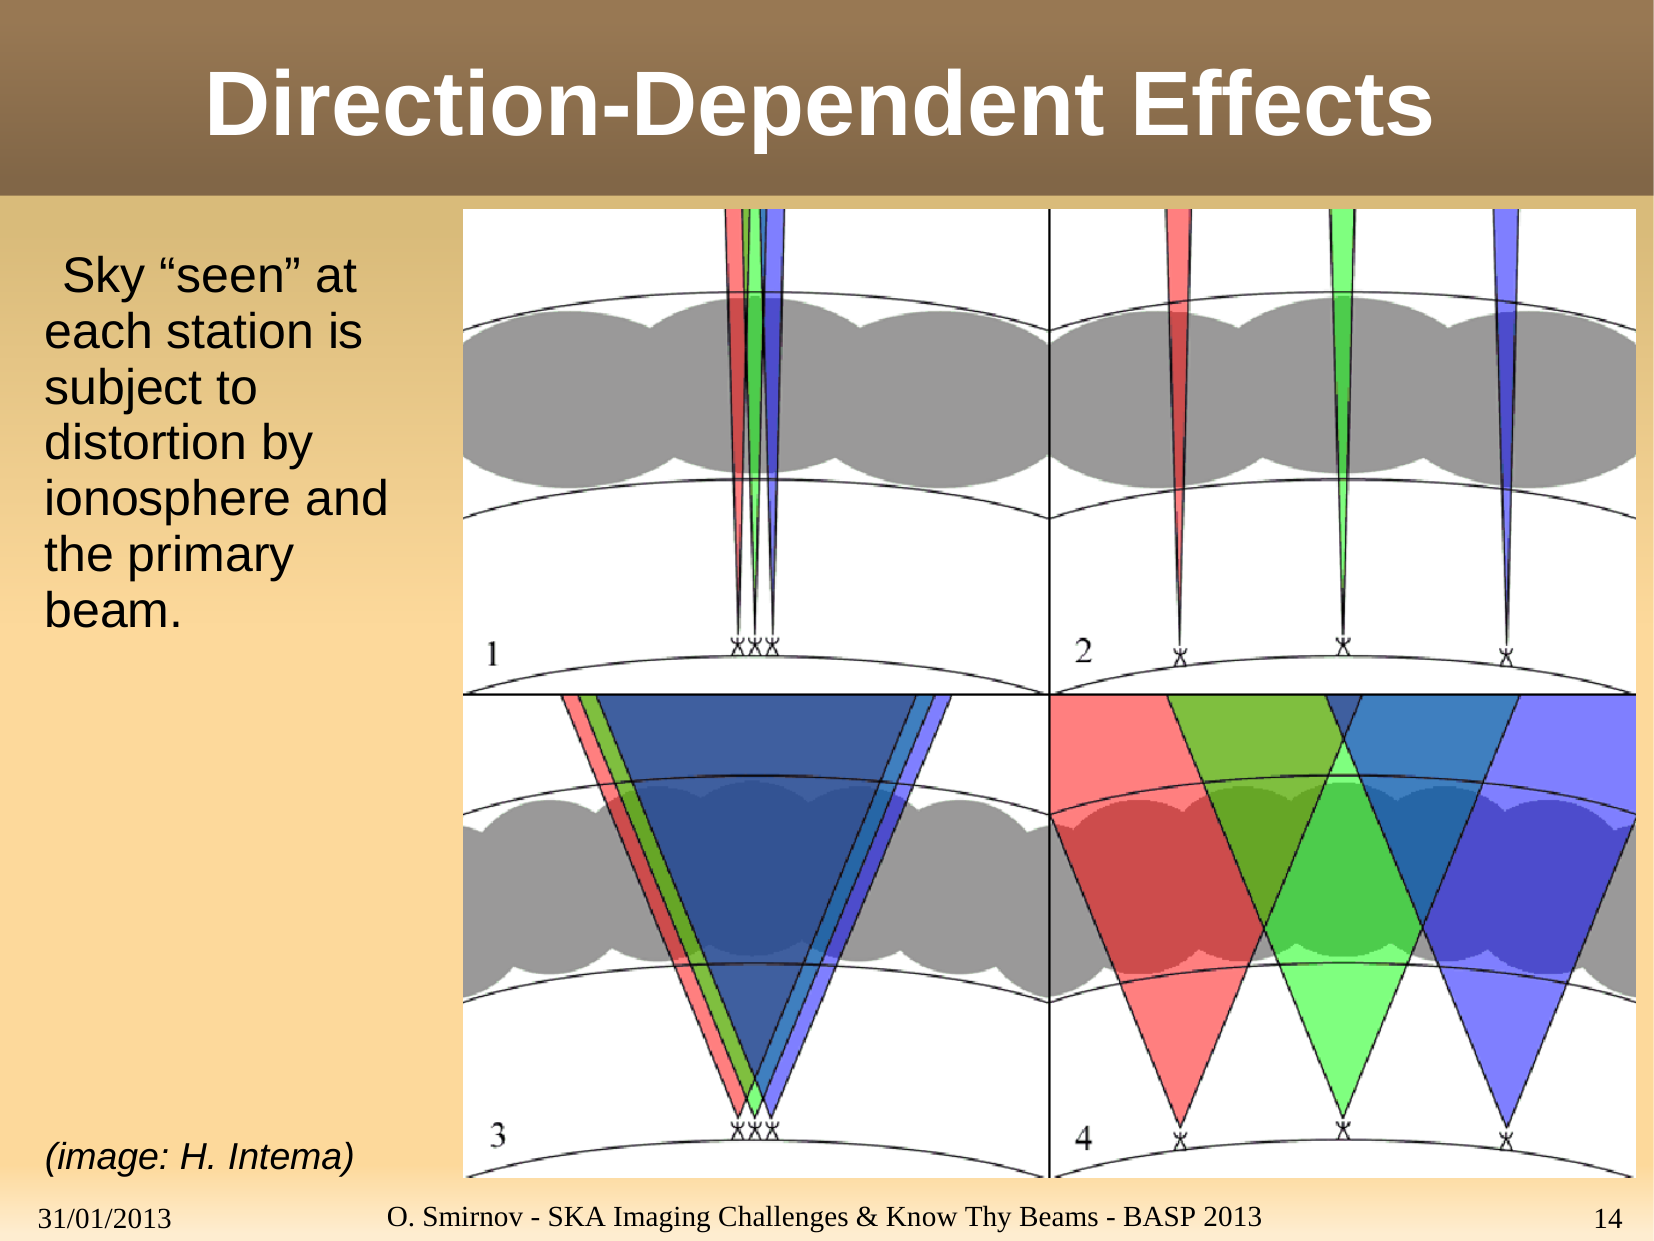

# Direction-Dependent Effects
Sky “seen” at each station is subject to distortion by ionosphere and the primary beam.
(image: H. Intema)
O. Smirnov - SKA Imaging Challenges & Know Thy Beams - BASP 2013
31/01/2013
14